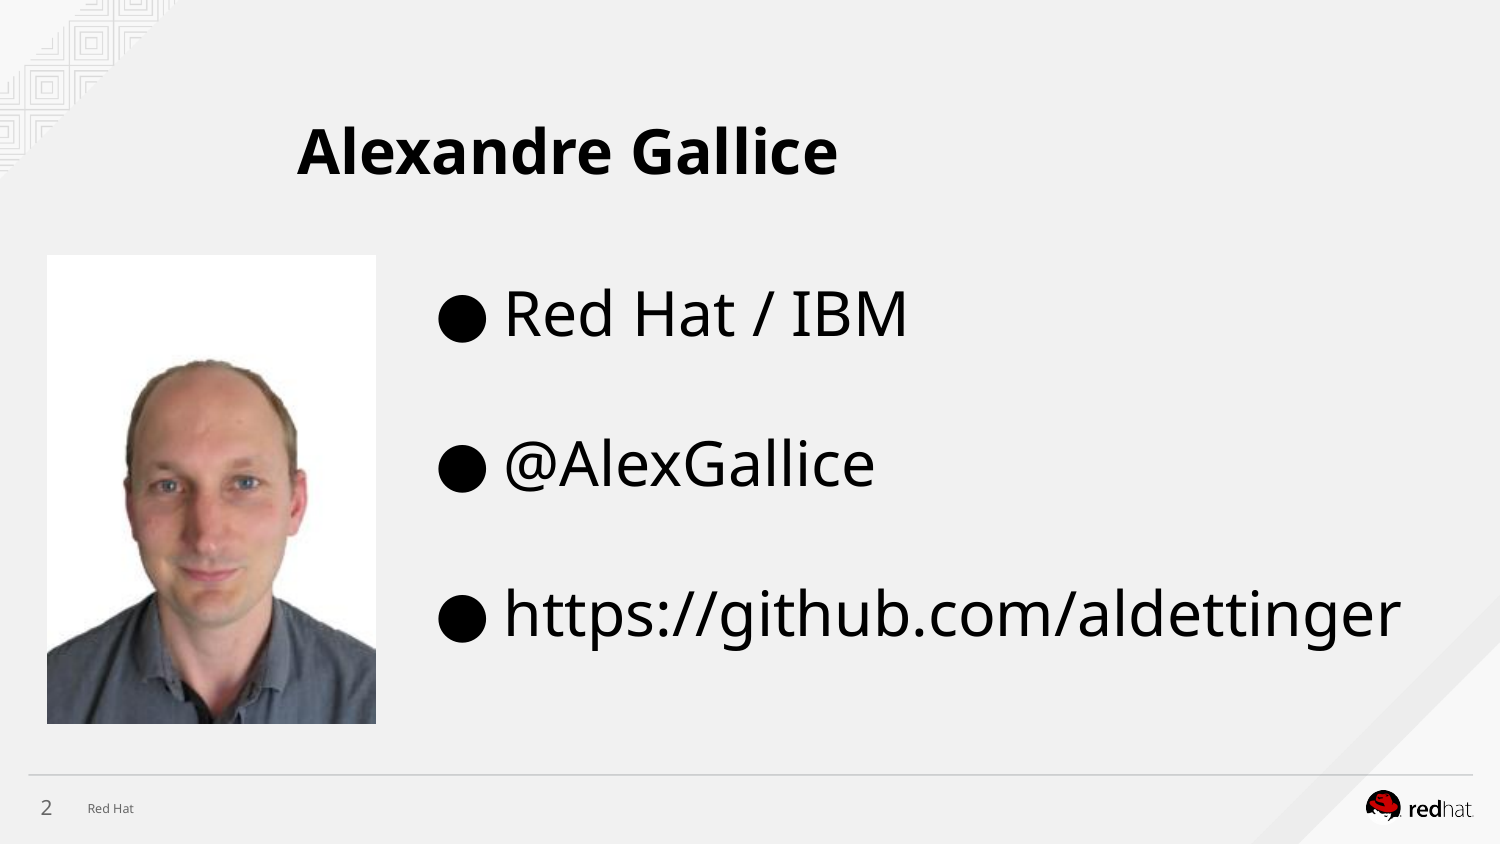

Alexandre Gallice
Red Hat / IBM
@AlexGallice
https://github.com/aldettinger